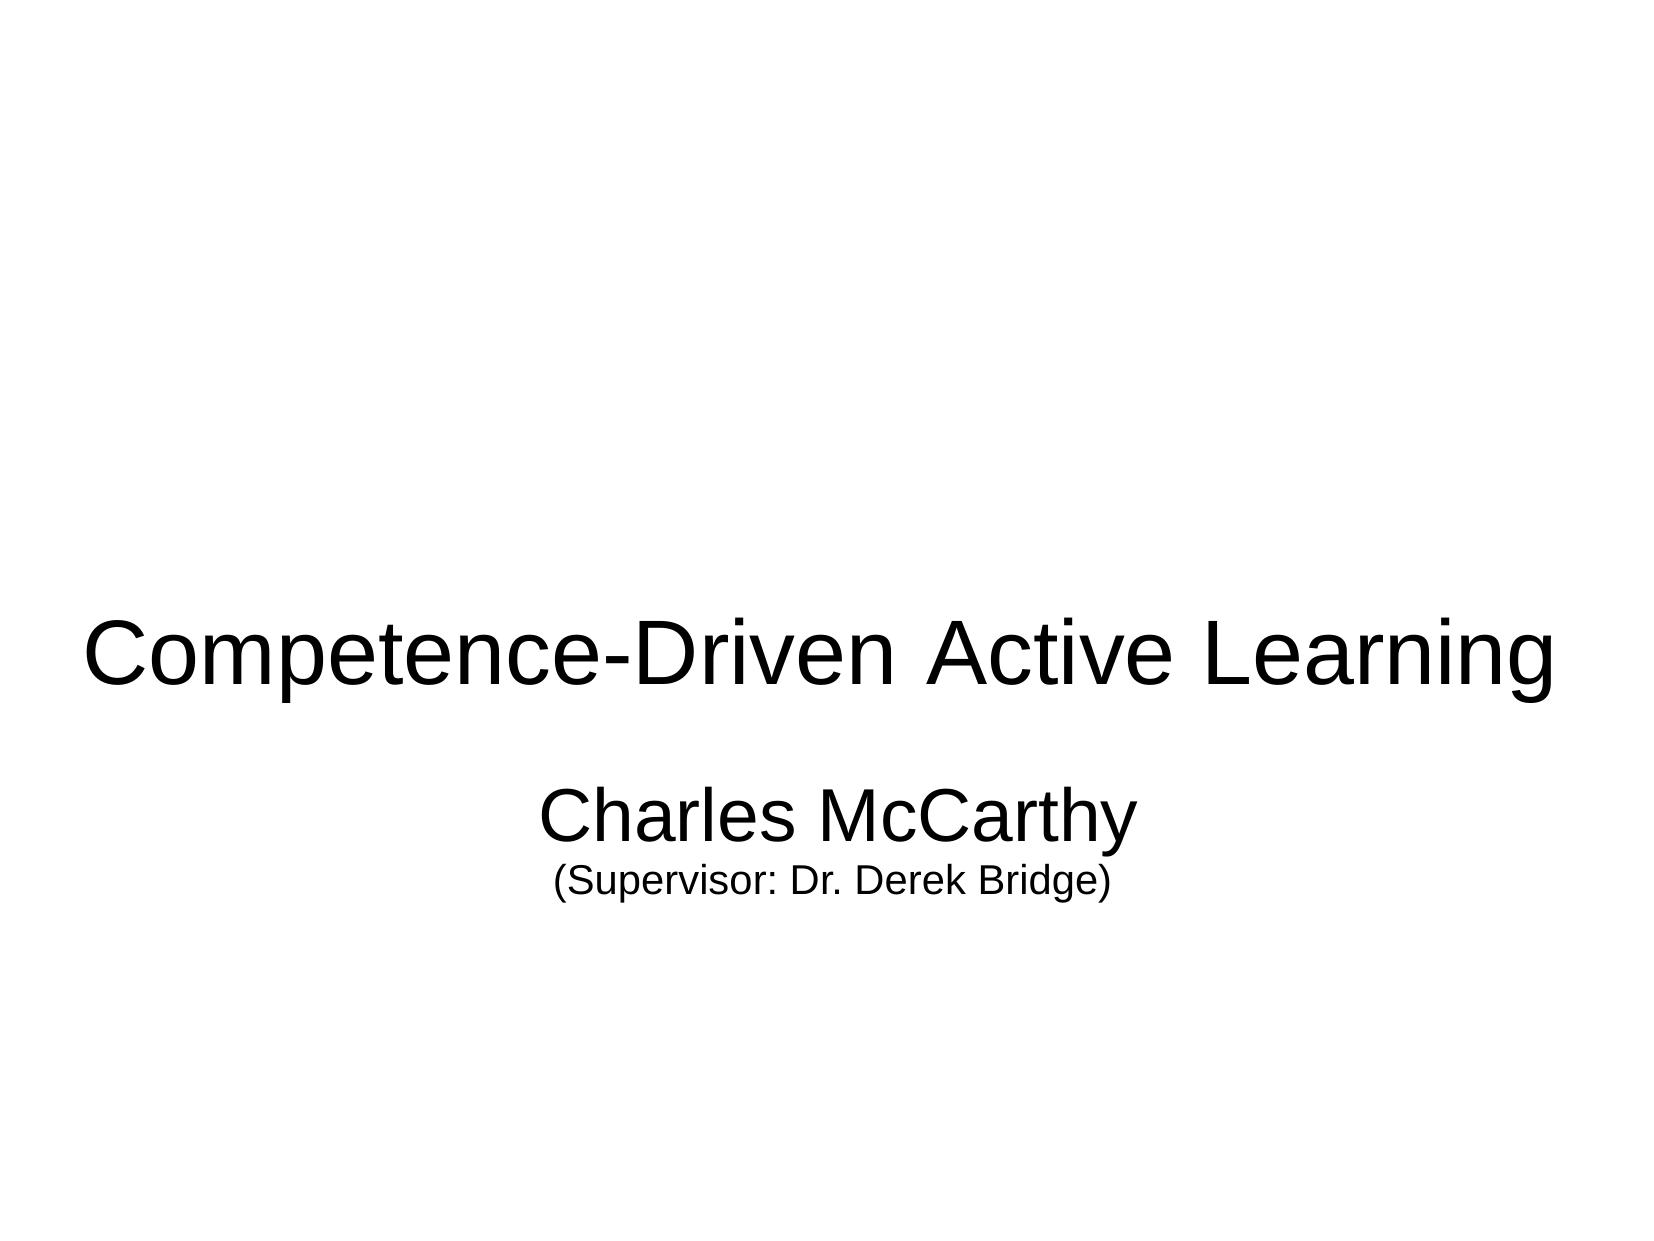

Competence-Driven
# Active Learning
Charles McCarthy
(Supervisor: Dr. Derek Bridge)